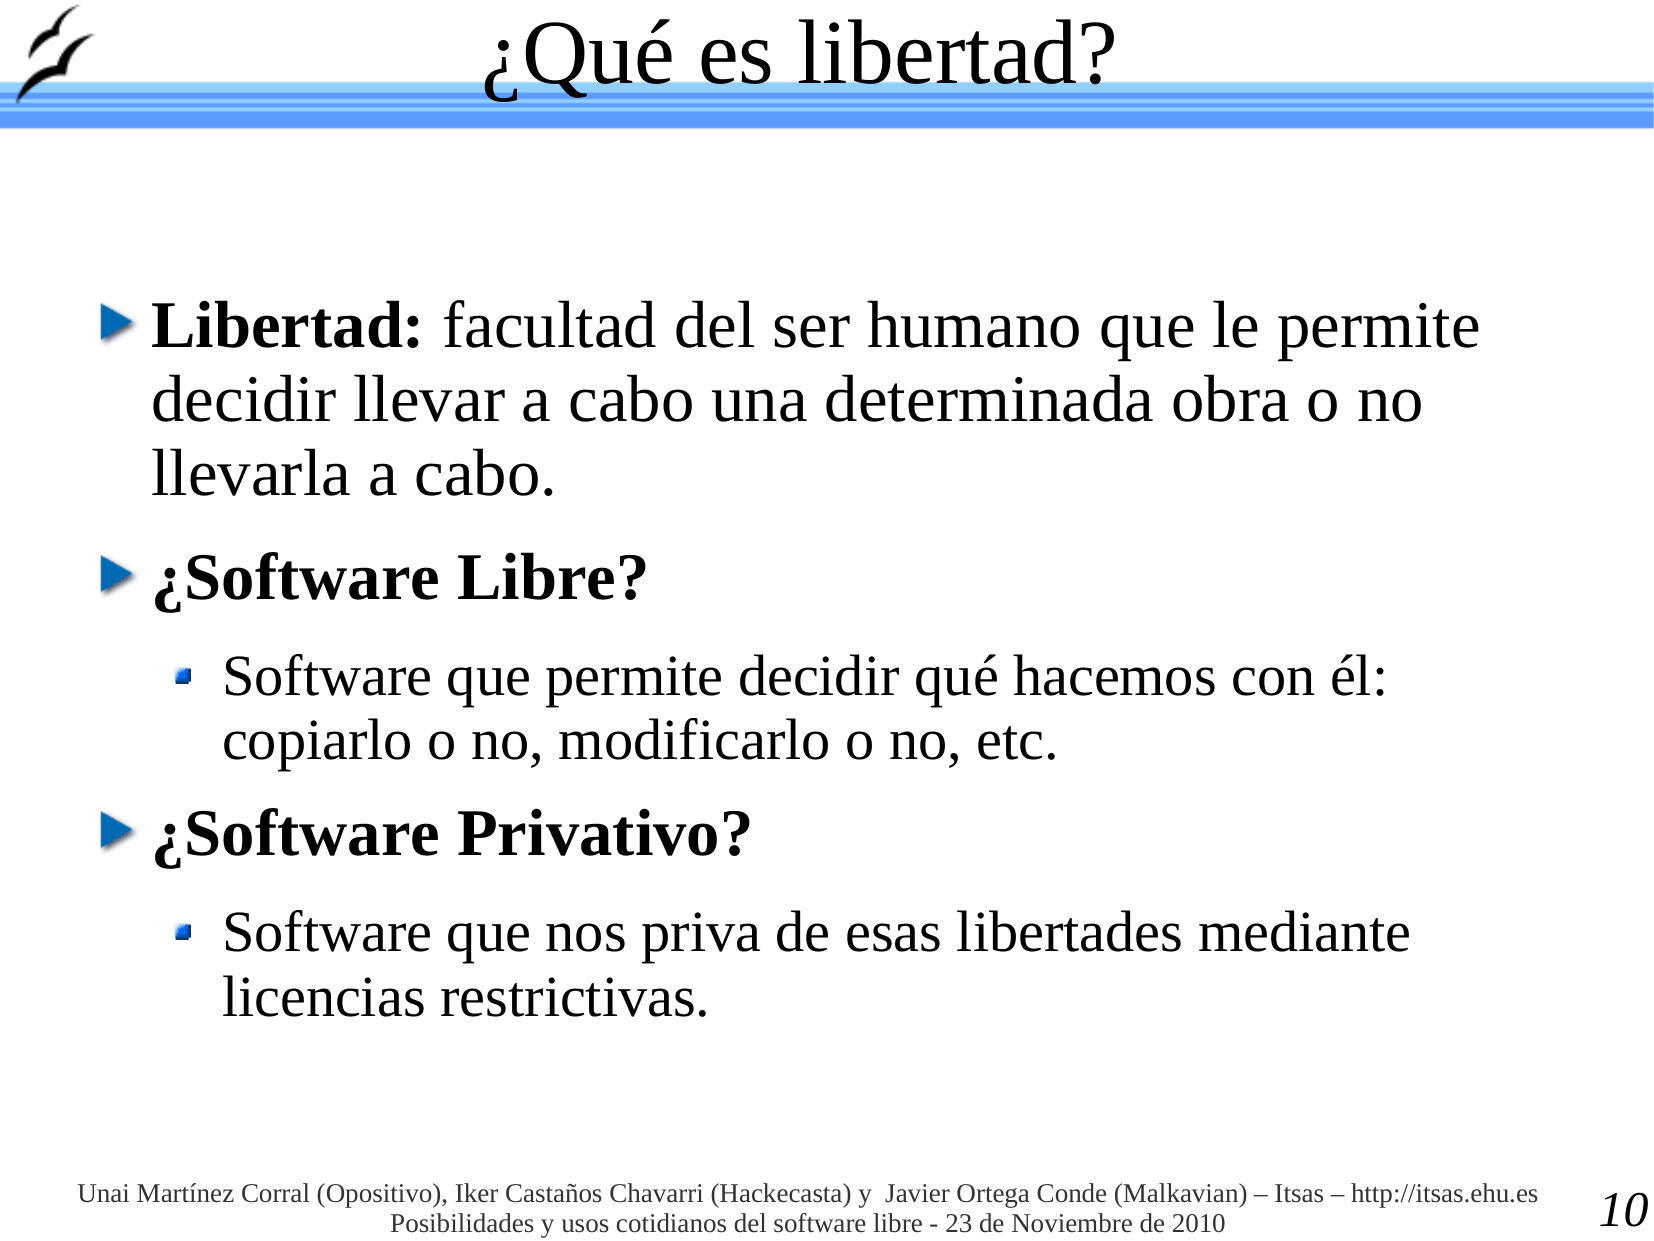

# ¿Qué es libertad?
Libertad: facultad del ser humano que le permite decidir llevar a cabo una determinada obra o no llevarla a cabo.
¿Software Libre?
Software que permite decidir qué hacemos con él: copiarlo o no, modificarlo o no, etc.
¿Software Privativo?
Software que nos priva de esas libertades mediante licencias restrictivas.